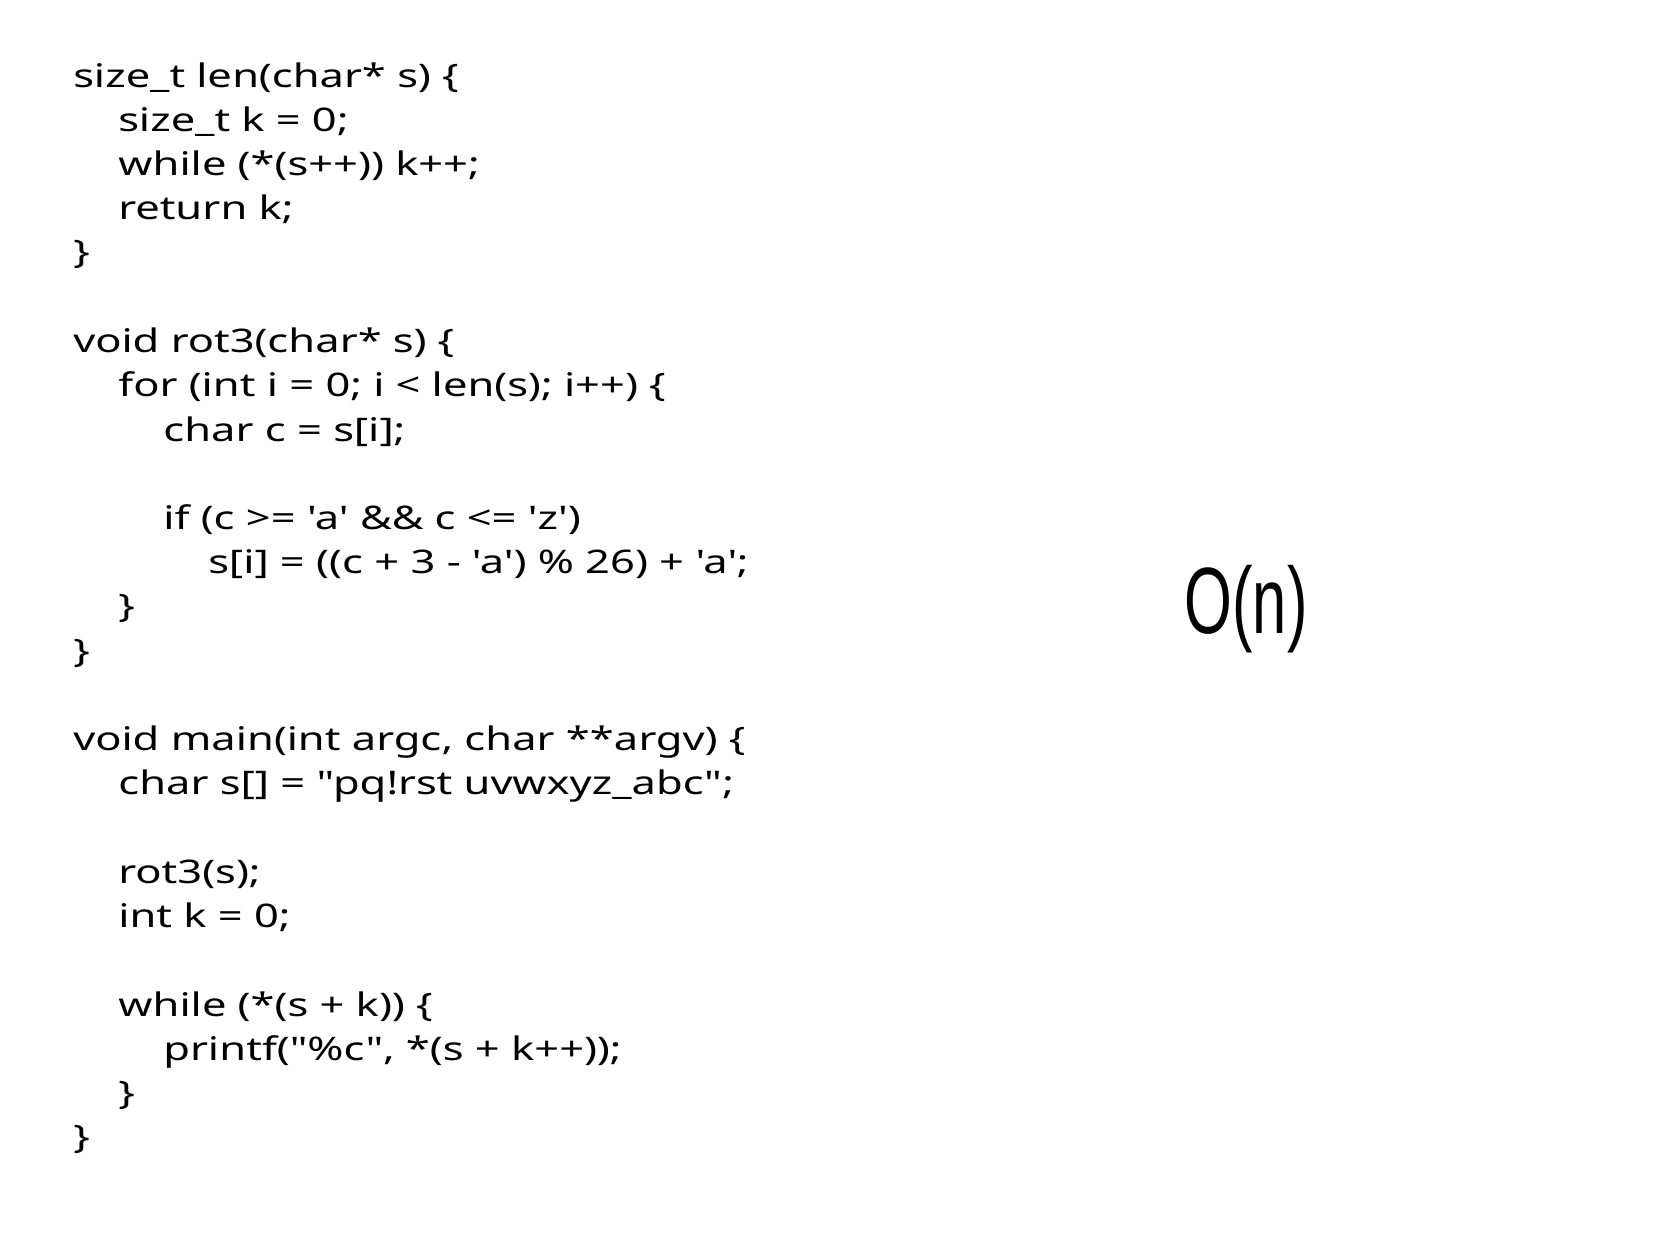

size_t len(char* s) {
 size_t k = 0;
 while (*(s++)) k++;
 return k;
}
void rot3(char* s) {
 for (int i = 0; i < len(s); i++) {
 char c = s[i];
 if (c >= 'a' && c <= 'z')
 s[i] = ((c + 3 - 'a') % 26) + 'a';
 }
}
void main(int argc, char **argv) {
 char s[] = "pq!rst uvwxyz_abc";
 rot3(s);
 int k = 0;
 while (*(s + k)) {
 printf("%c", *(s + k++));
 }
}
O(n)